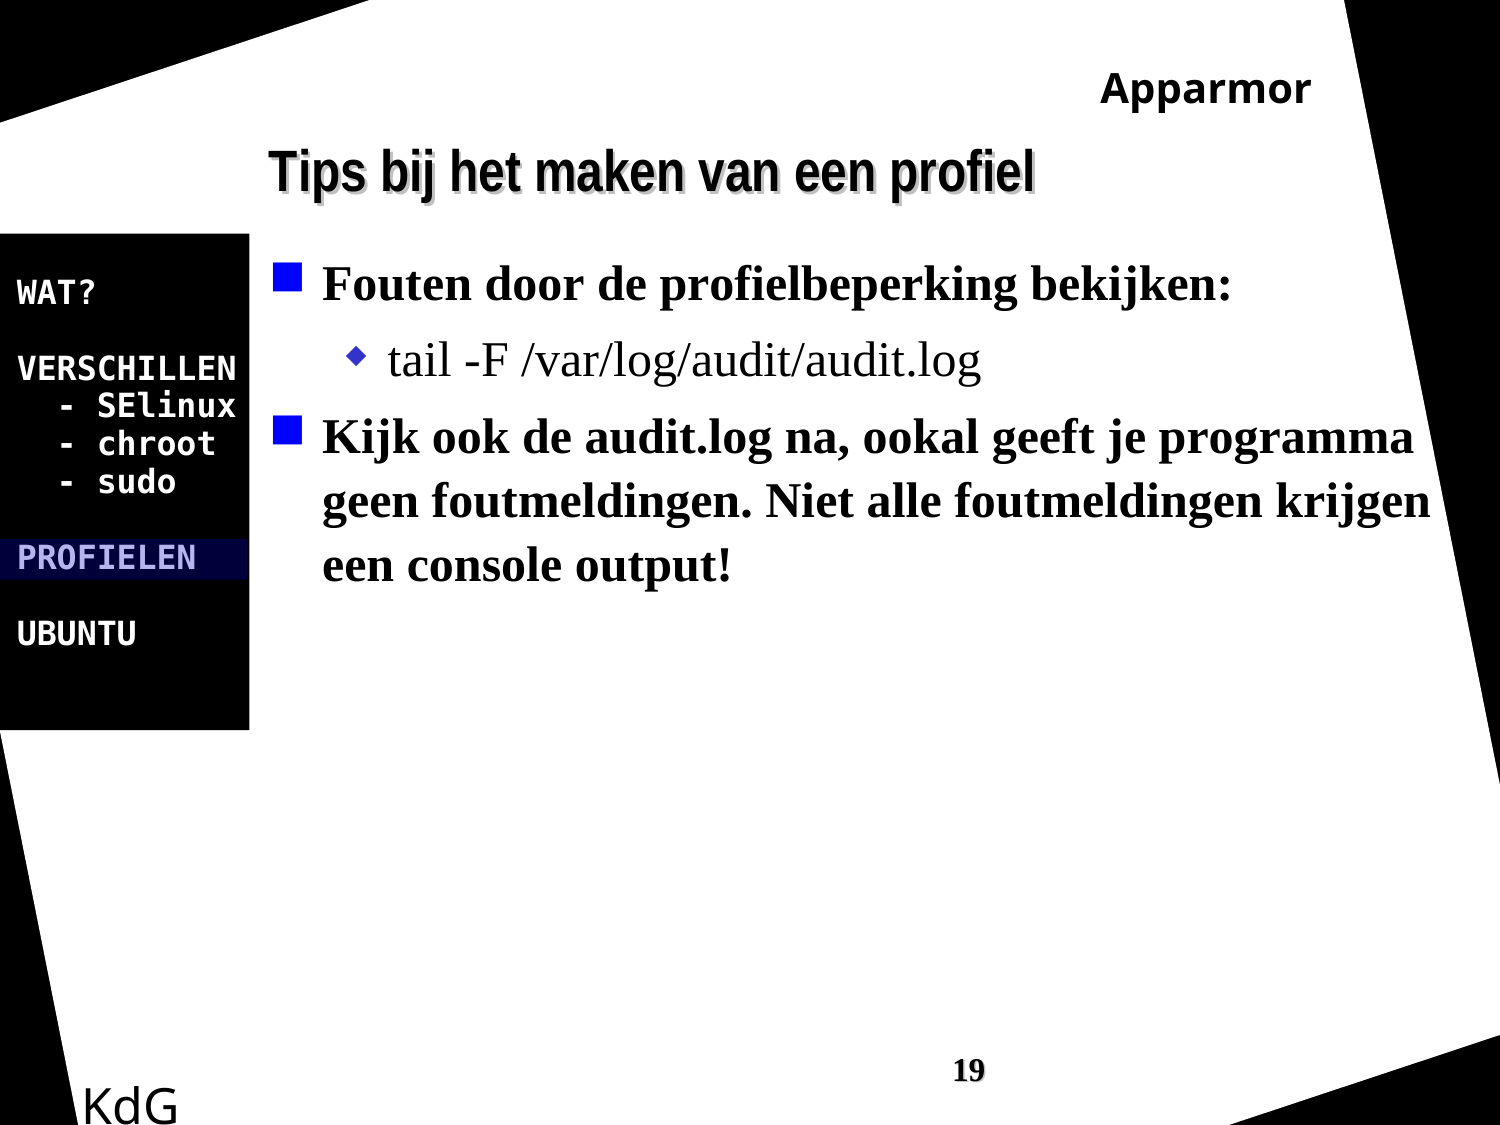

# Tips bij het maken van een profiel
Fouten door de profielbeperking bekijken:
tail -F /var/log/audit/audit.log
Kijk ook de audit.log na, ookal geeft je programma geen foutmeldingen. Niet alle foutmeldingen krijgen een console output!